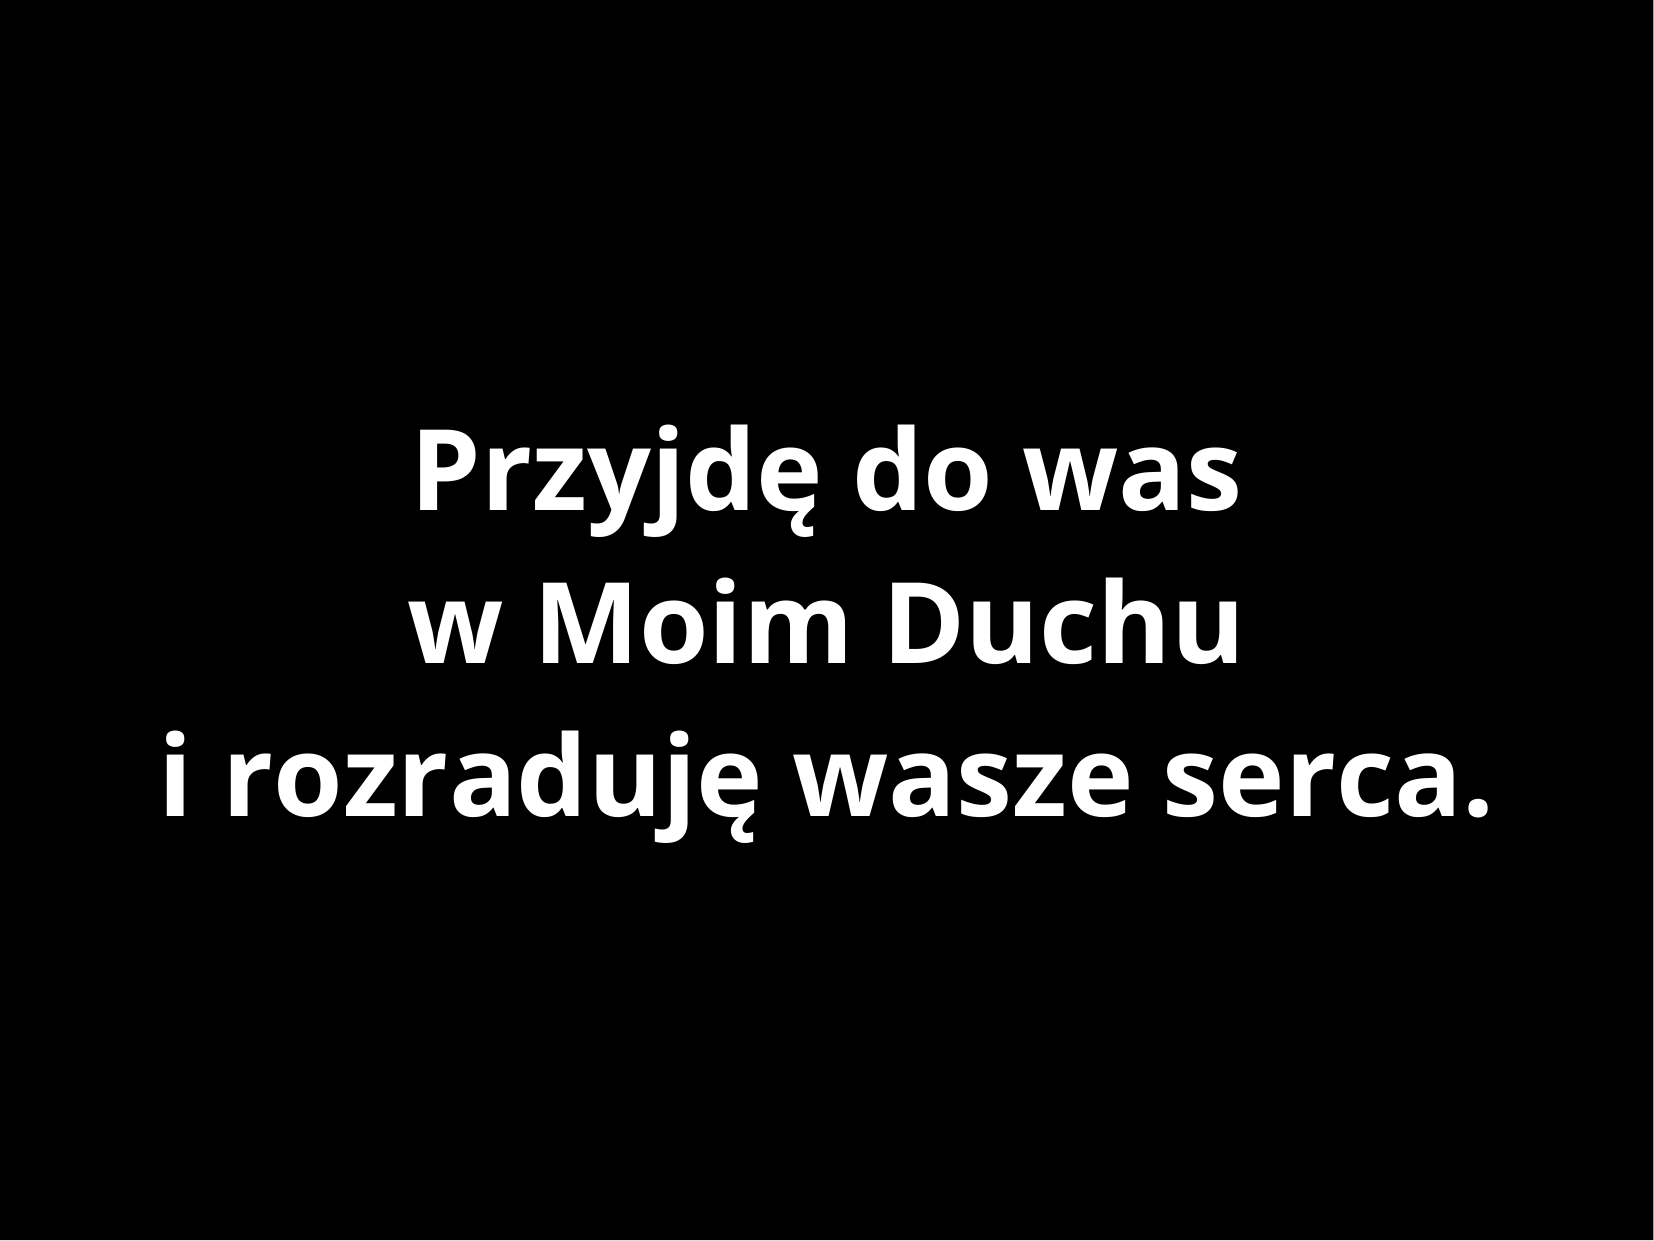

# Przyjdę do was w Moim Duchu i rozraduję wasze serca.